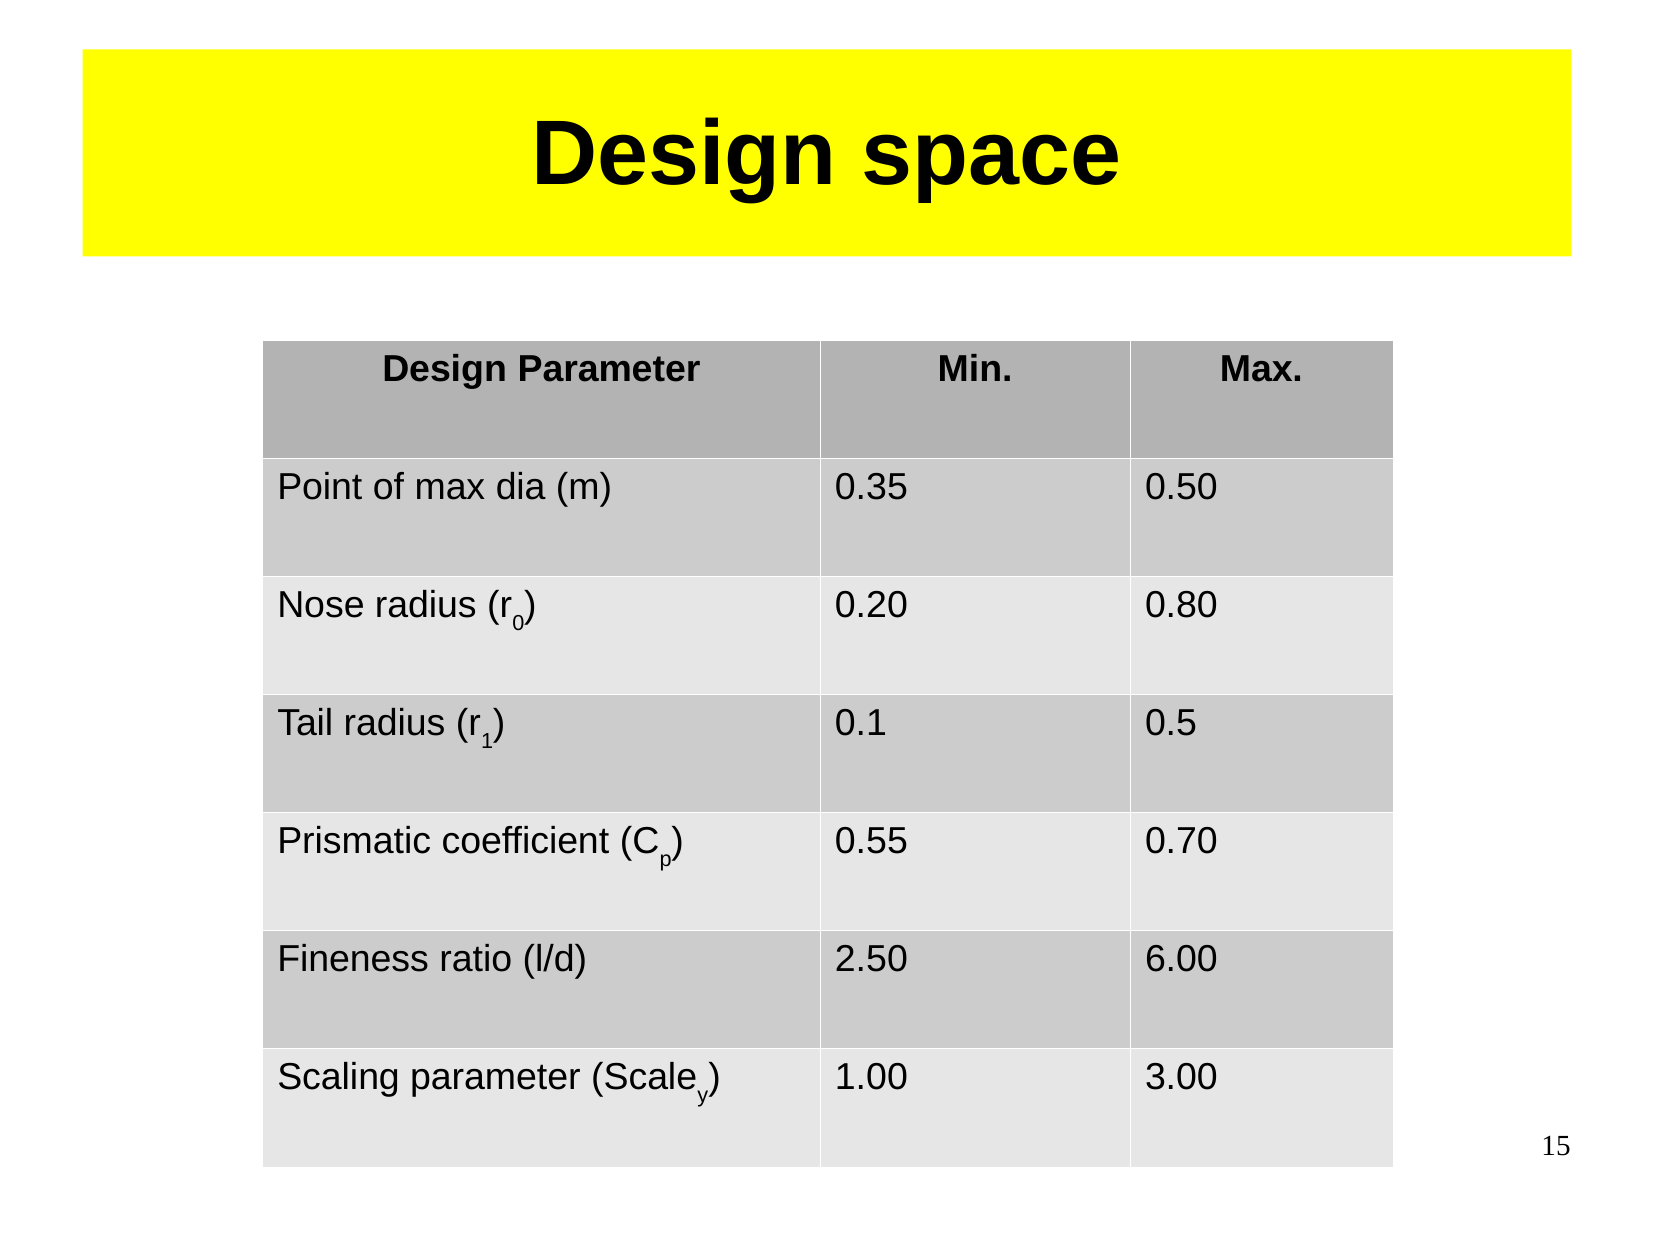

# Design space
| Design Parameter | Min. | Max. |
| --- | --- | --- |
| Point of max dia (m) | 0.35 | 0.50 |
| Nose radius (r0) | 0.20 | 0.80 |
| Tail radius (r1) | 0.1 | 0.5 |
| Prismatic coefficient (Cp) | 0.55 | 0.70 |
| Fineness ratio (l/d) | 2.50 | 6.00 |
| Scaling parameter (Scaley) | 1.00 | 3.00 |
15